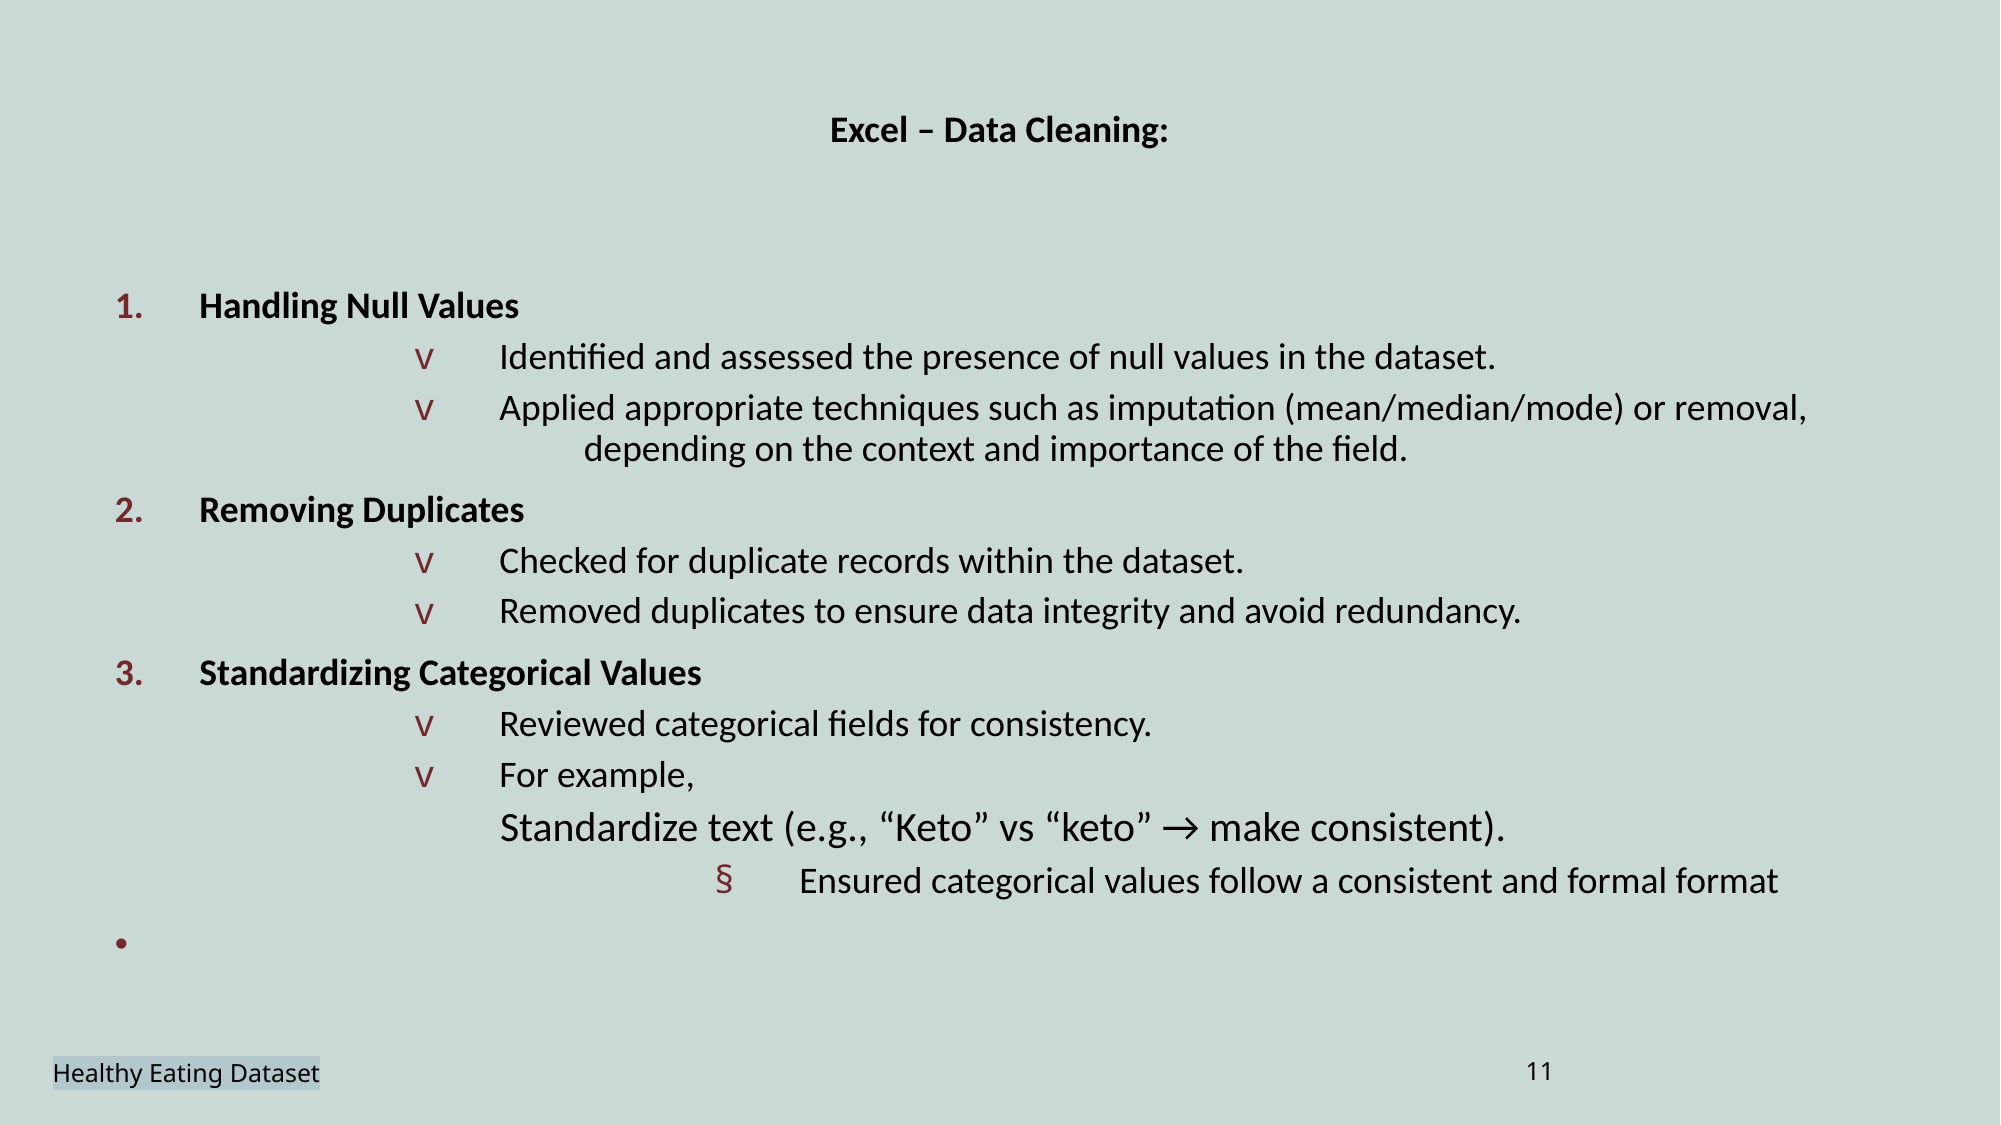

# Excel – Data Cleaning:
Handling Null Values
Identified and assessed the presence of null values in the dataset.
Applied appropriate techniques such as imputation (mean/median/mode) or removal, depending on the context and importance of the field.
Removing Duplicates
Checked for duplicate records within the dataset.
Removed duplicates to ensure data integrity and avoid redundancy.
Standardizing Categorical Values
Reviewed categorical fields for consistency.
For example,
 Standardize text (e.g., “Keto” vs “keto” → make consistent).
Ensured categorical values follow a consistent and formal format
Healthy Eating Dataset